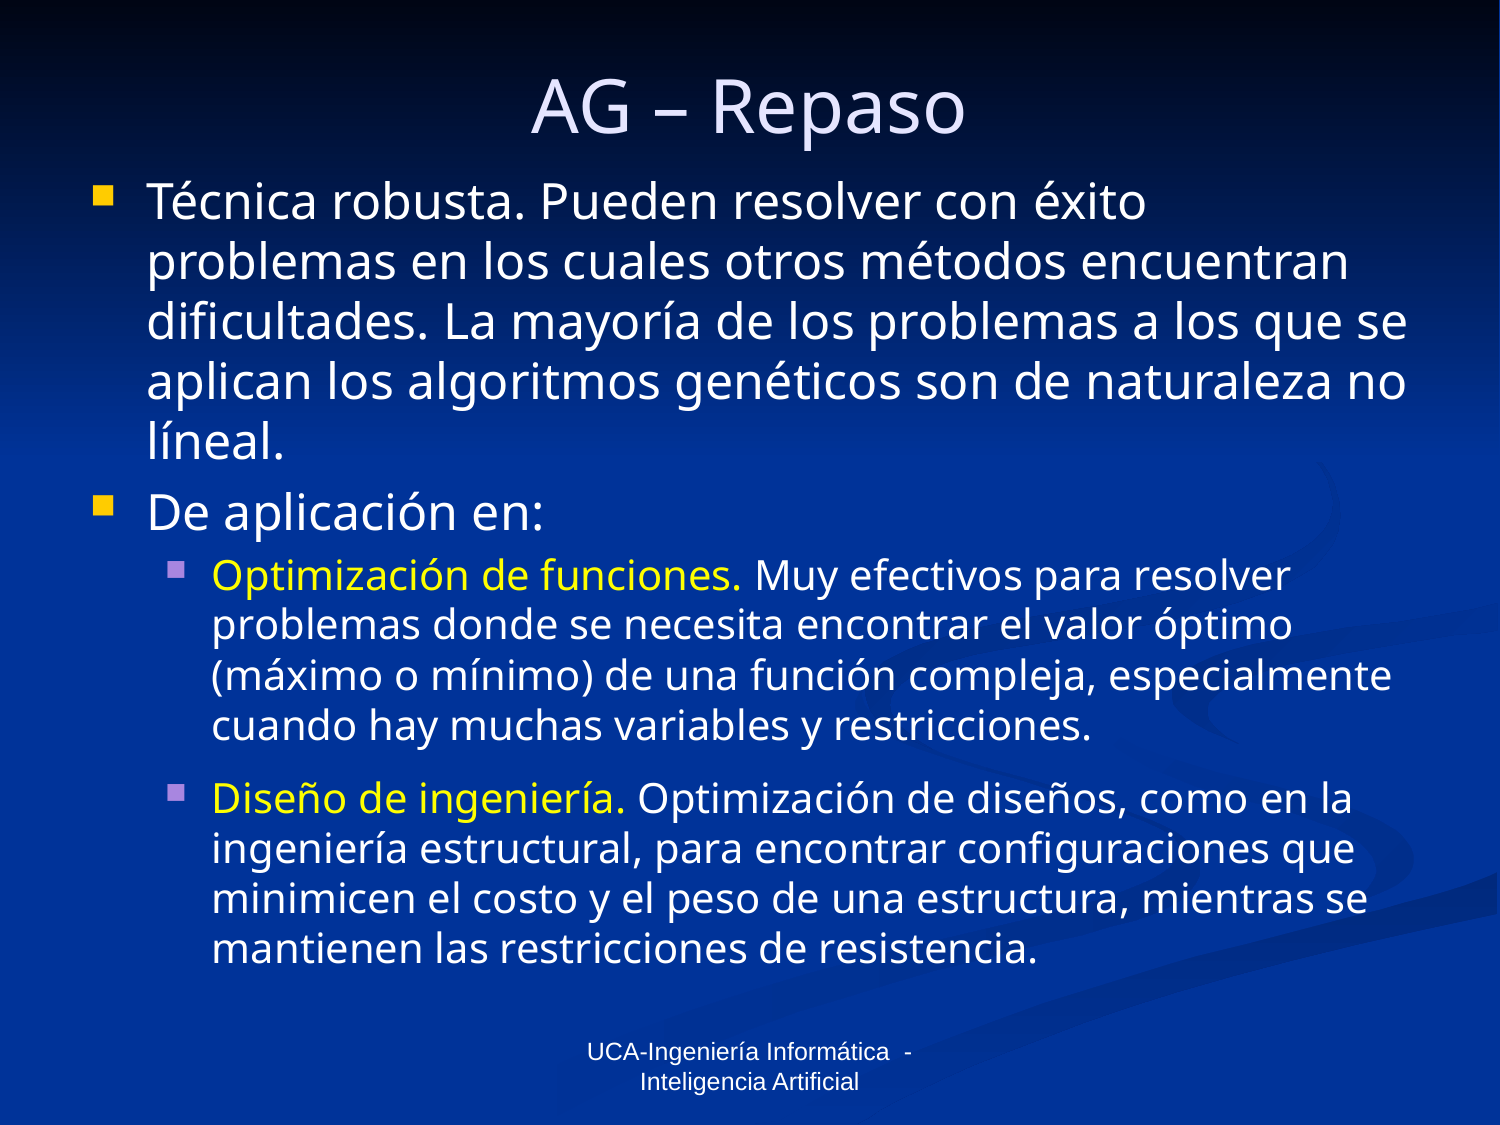

# AG – Repaso
Técnica robusta. Pueden resolver con éxito problemas en los cuales otros métodos encuentran dificultades. La mayoría de los problemas a los que se aplican los algoritmos genéticos son de naturaleza no líneal.
De aplicación en:
Optimización de funciones. Muy efectivos para resolver problemas donde se necesita encontrar el valor óptimo (máximo o mínimo) de una función compleja, especialmente cuando hay muchas variables y restricciones.
Diseño de ingeniería. Optimización de diseños, como en la ingeniería estructural, para encontrar configuraciones que minimicen el costo y el peso de una estructura, mientras se mantienen las restricciones de resistencia.
UCA-Ingeniería Informática - Inteligencia Artificial